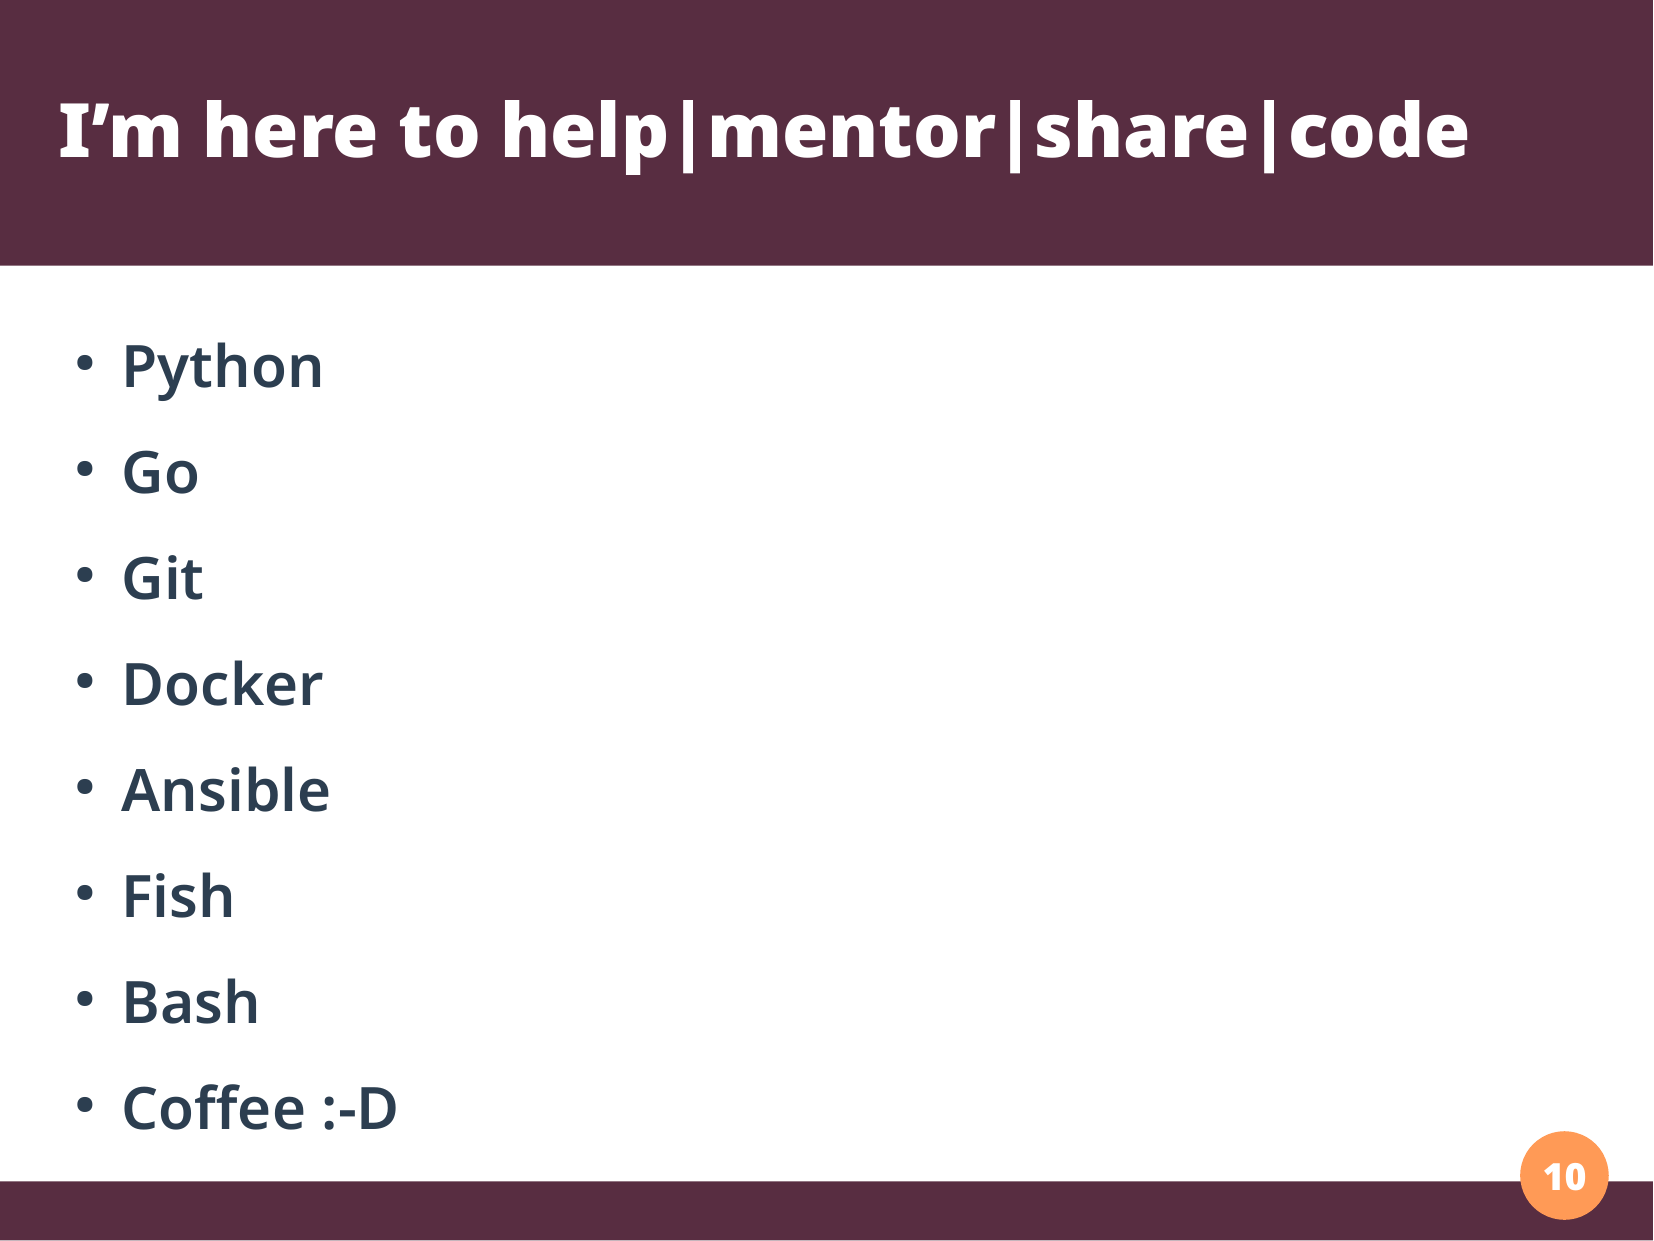

# I’m here to help|mentor|share|code
Python
Go
Git
Docker
Ansible
Fish
Bash
Coffee :-D
10